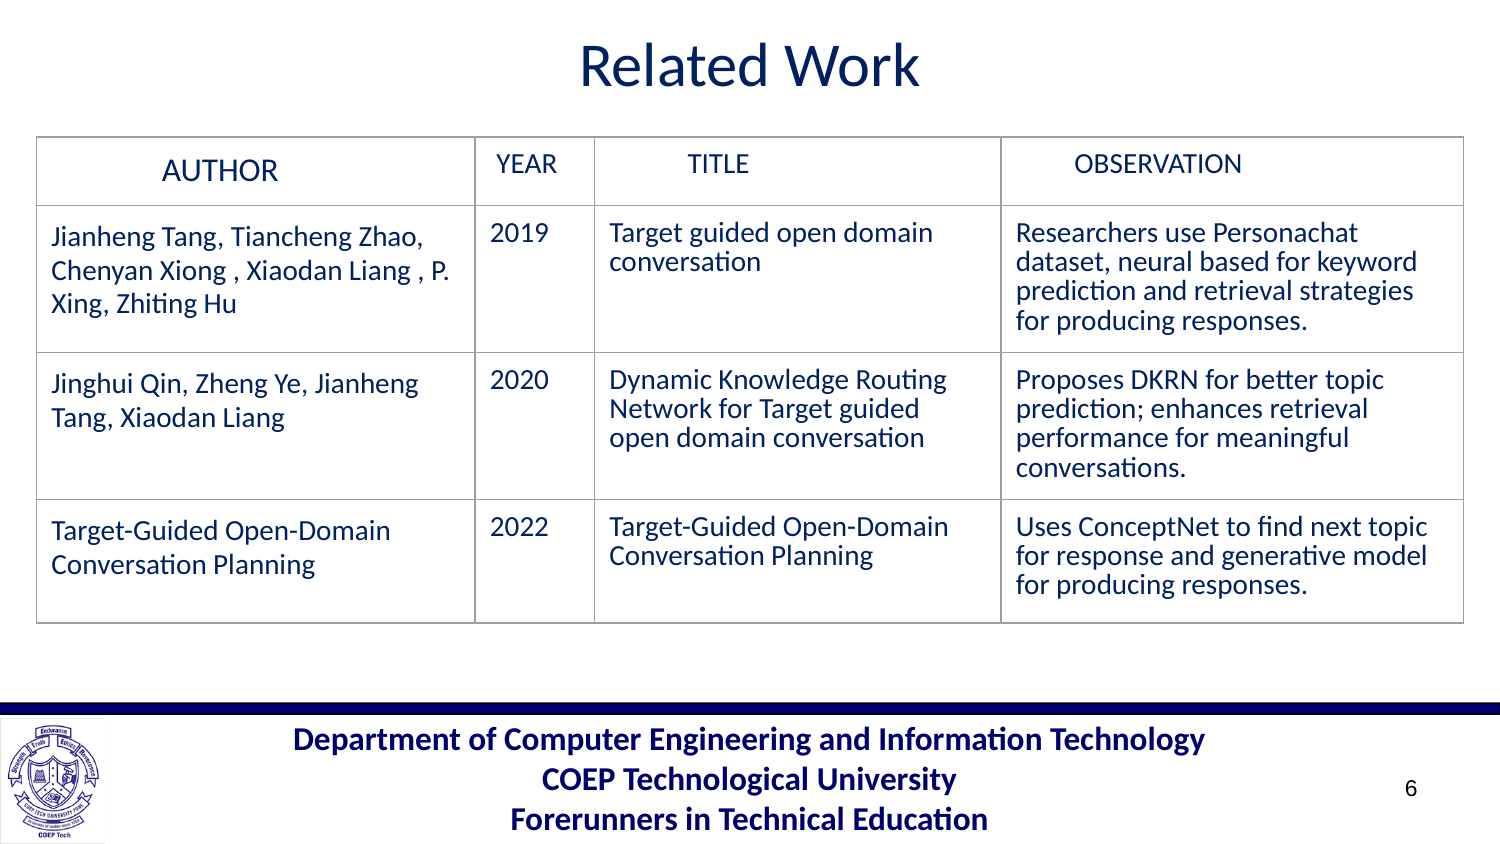

Related Work
| AUTHOR | YEAR | TITLE | OBSERVATION |
| --- | --- | --- | --- |
| Jianheng Tang, Tiancheng Zhao, Chenyan Xiong , Xiaodan Liang , P. Xing, Zhiting Hu | 2019 | Target guided open domain conversation | Researchers use Personachat dataset, neural based for keyword prediction and retrieval strategies for producing responses. |
| Jinghui Qin, Zheng Ye, Jianheng Tang, Xiaodan Liang | 2020 | Dynamic Knowledge Routing Network for Target guided open domain conversation | Proposes DKRN for better topic prediction; enhances retrieval performance for meaningful conversations. |
| Target-Guided Open-Domain Conversation Planning | 2022 | Target-Guided Open-Domain Conversation Planning | Uses ConceptNet to find next topic for response and generative model for producing responses. |
Department of Computer Engineering and Information Technology
COEP Technological University
Forerunners in Technical Education
6